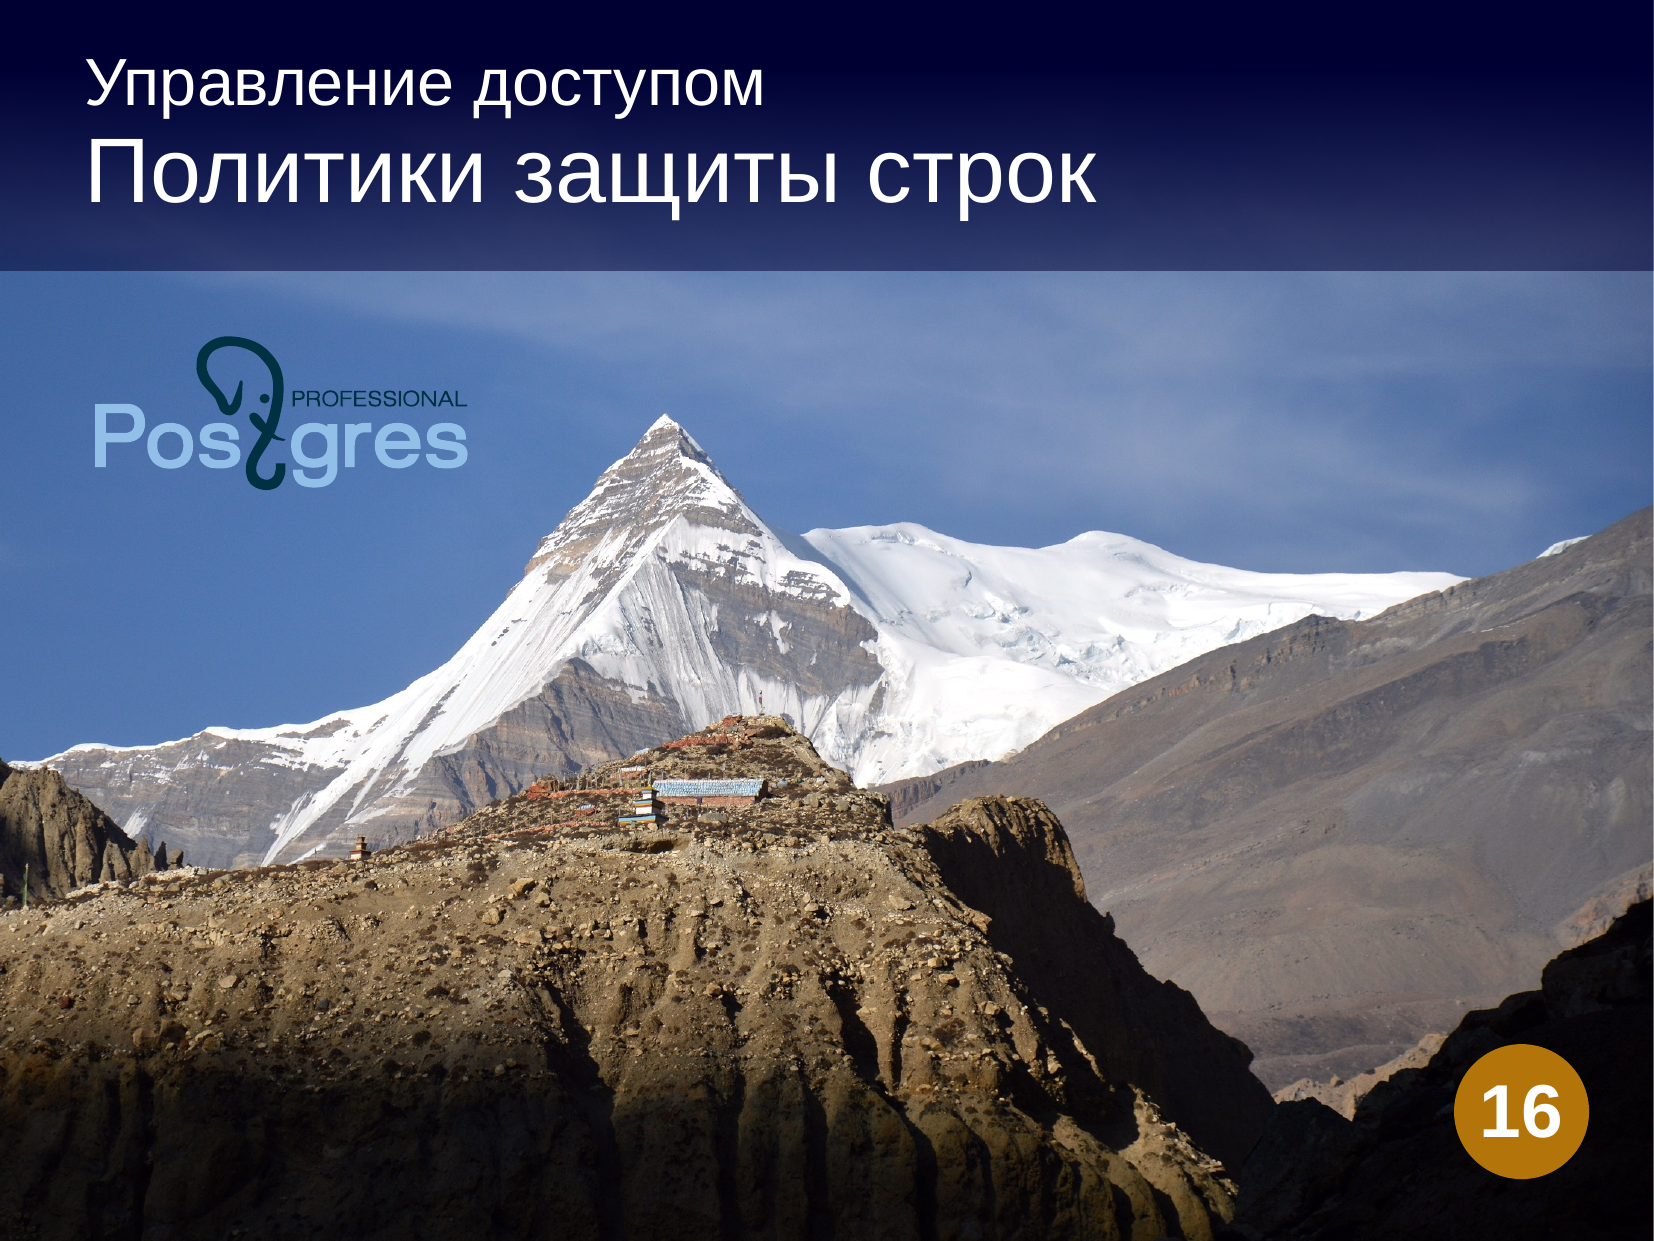

# Управление доступом Политики защиты строк
16